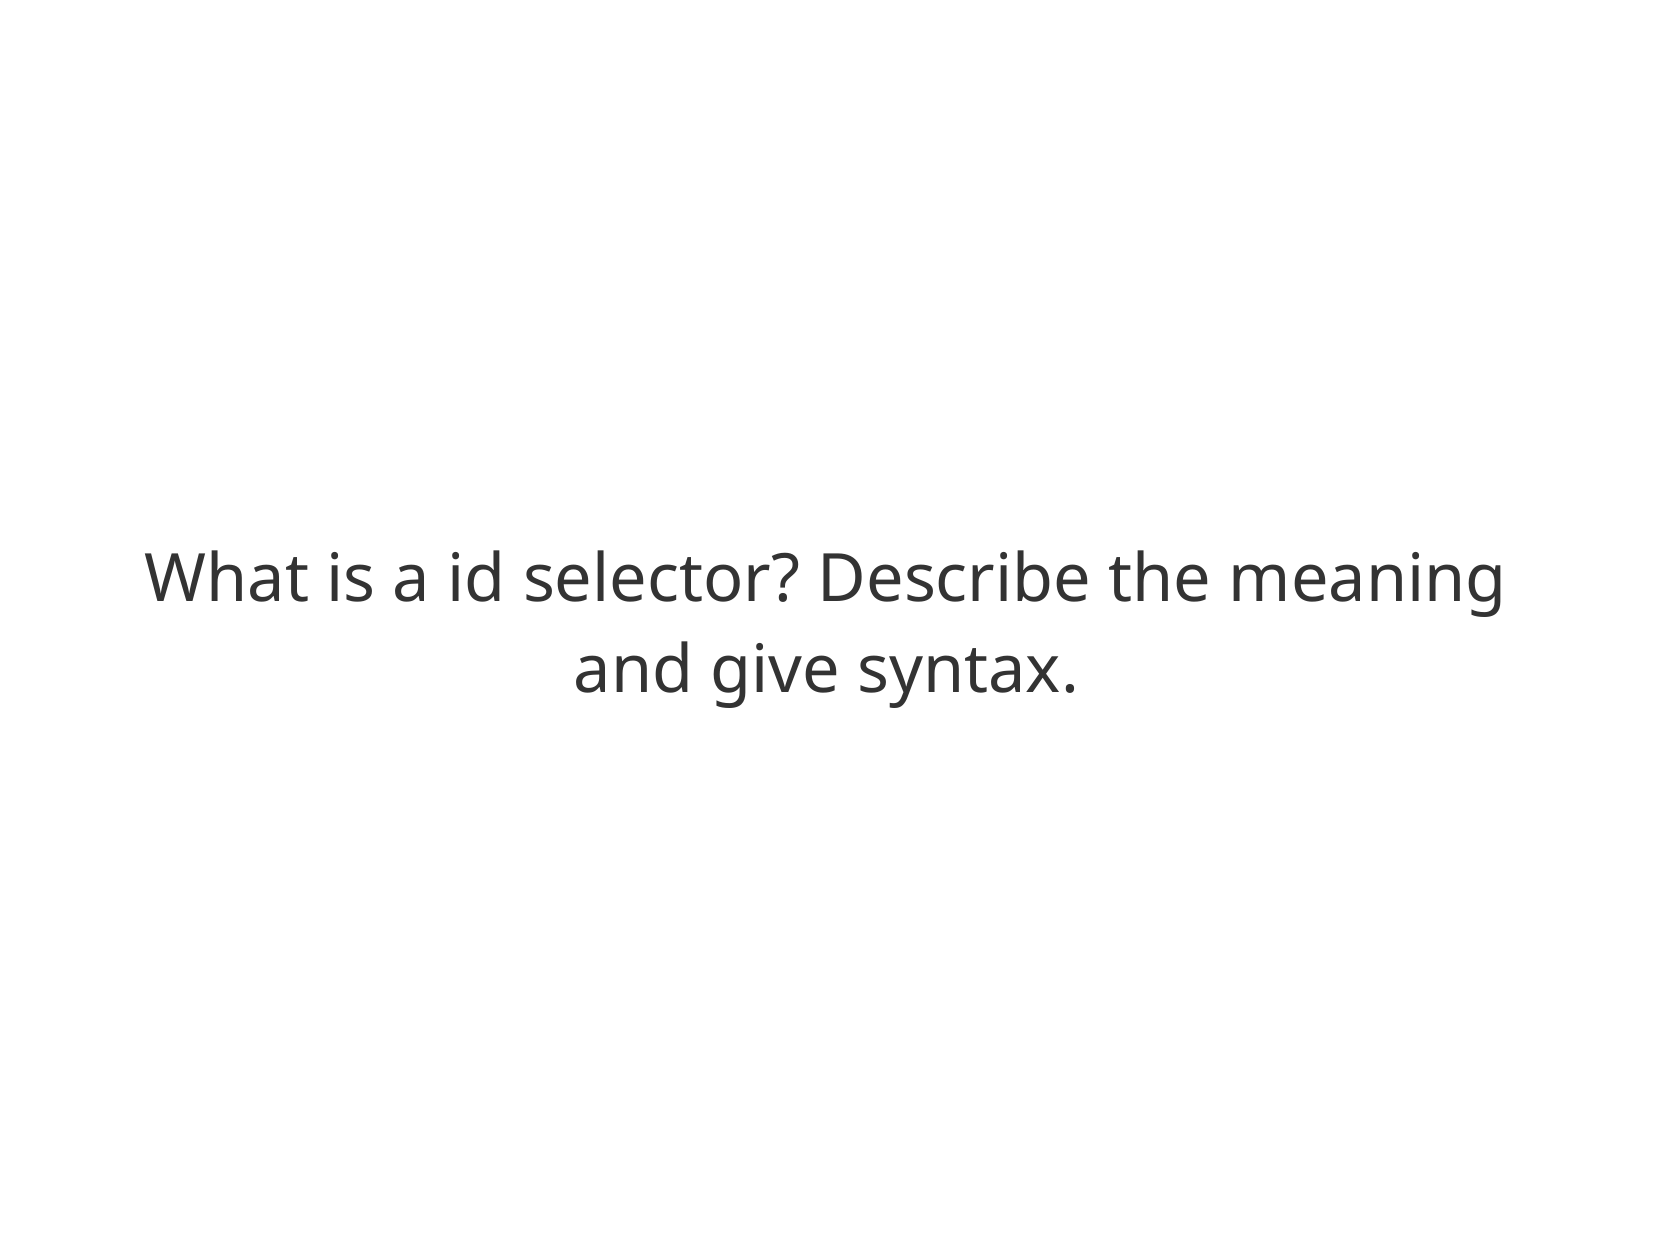

# What is a id selector? Describe the meaning and give syntax.